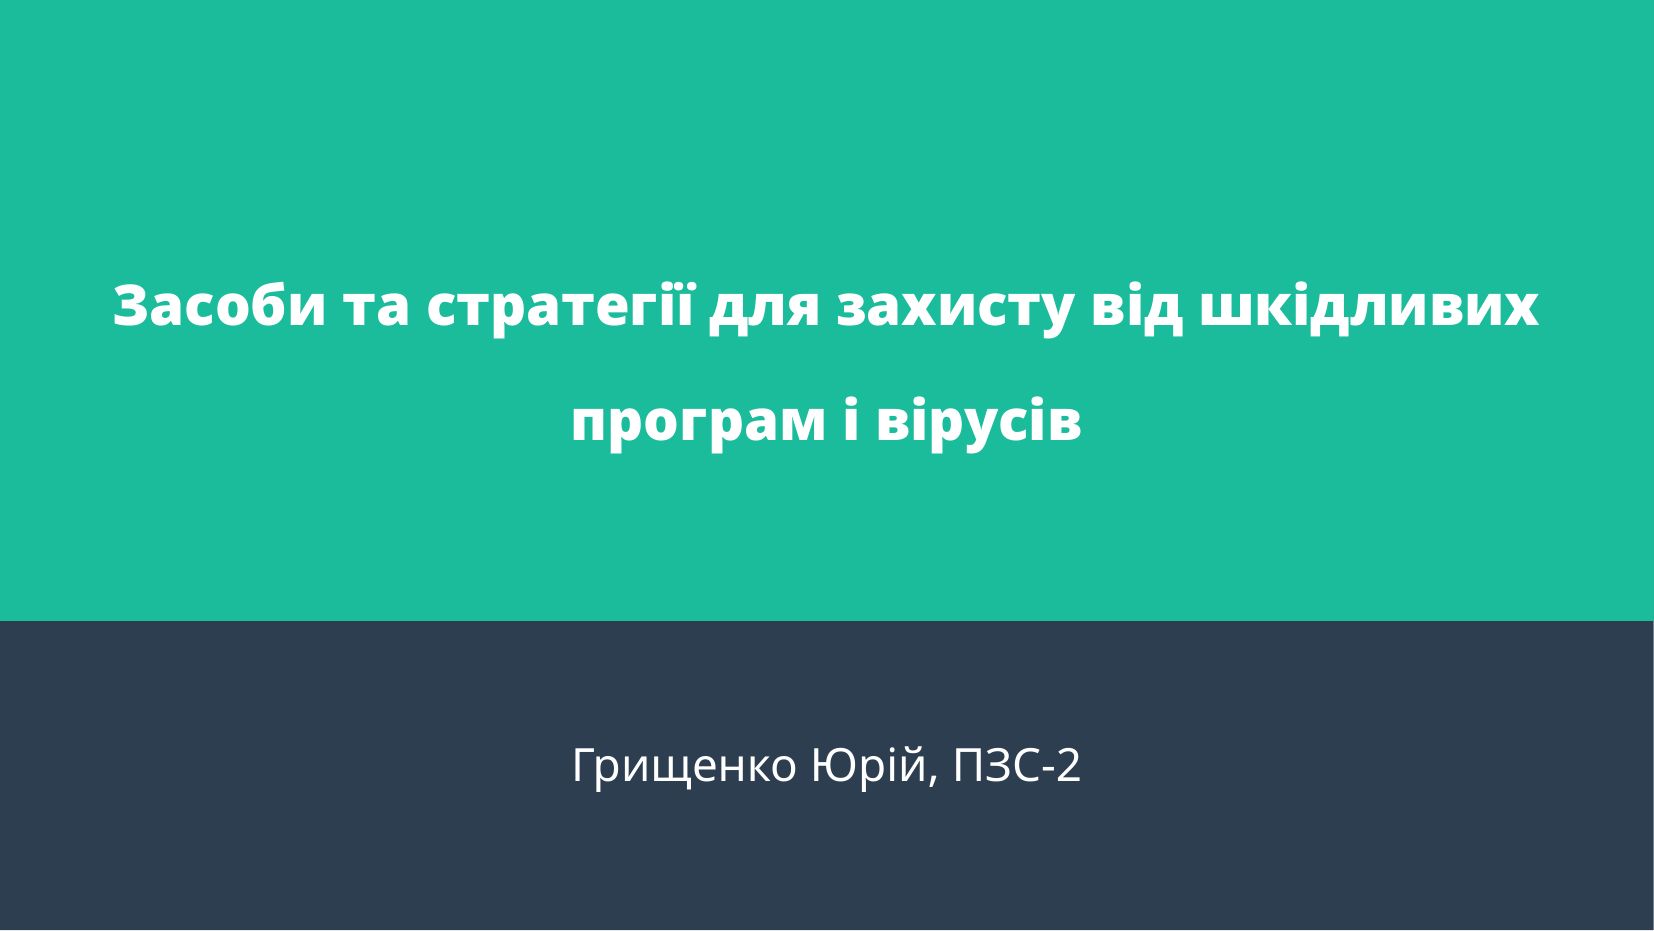

# Засоби та стратегії для захисту від шкідливих програм і вірусів
Грищенко Юрій, ПЗС-2